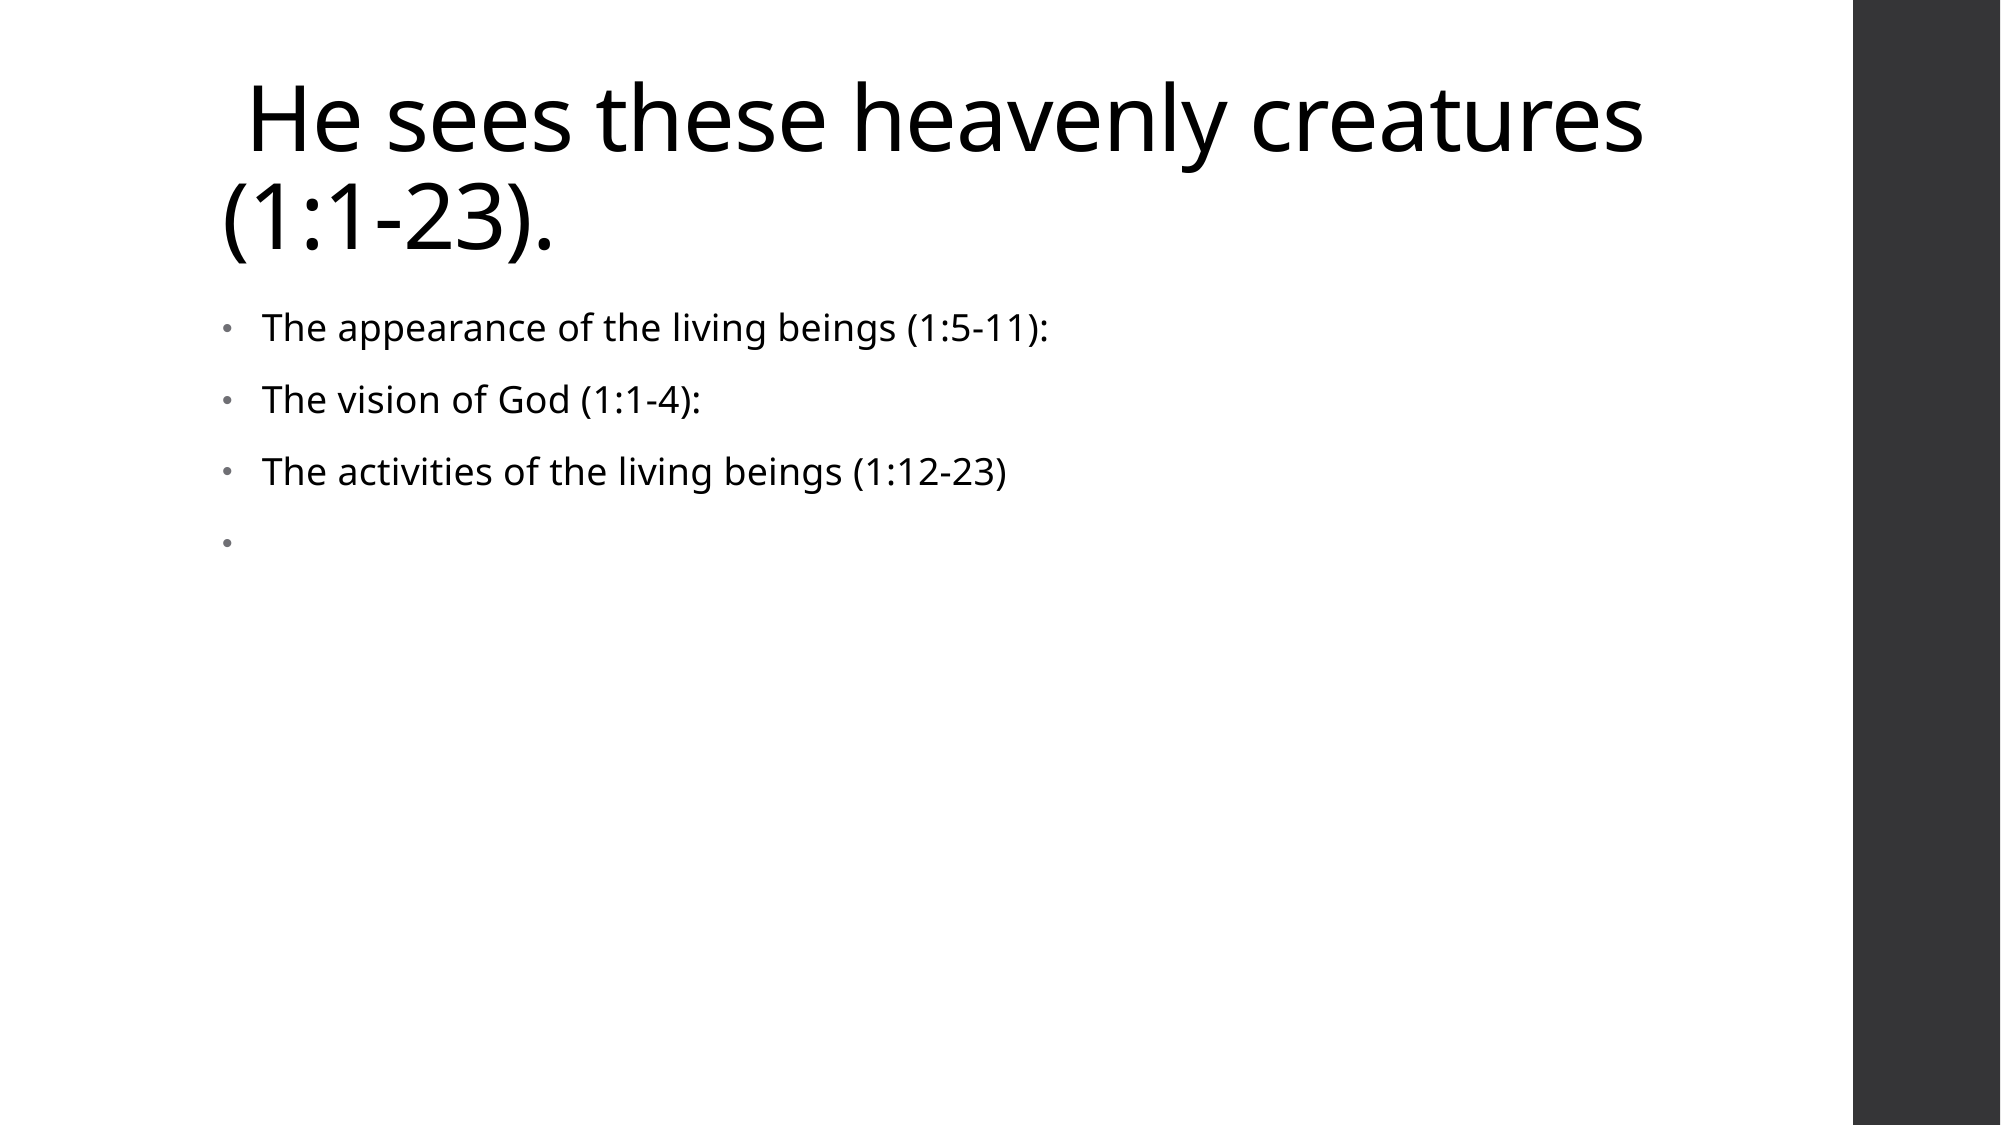

# He sees these heavenly creatures (1:1-23).
 The appearance of the living beings (1:5-11):
 The vision of God (1:1-4):
 The activities of the living beings (1:12-23)